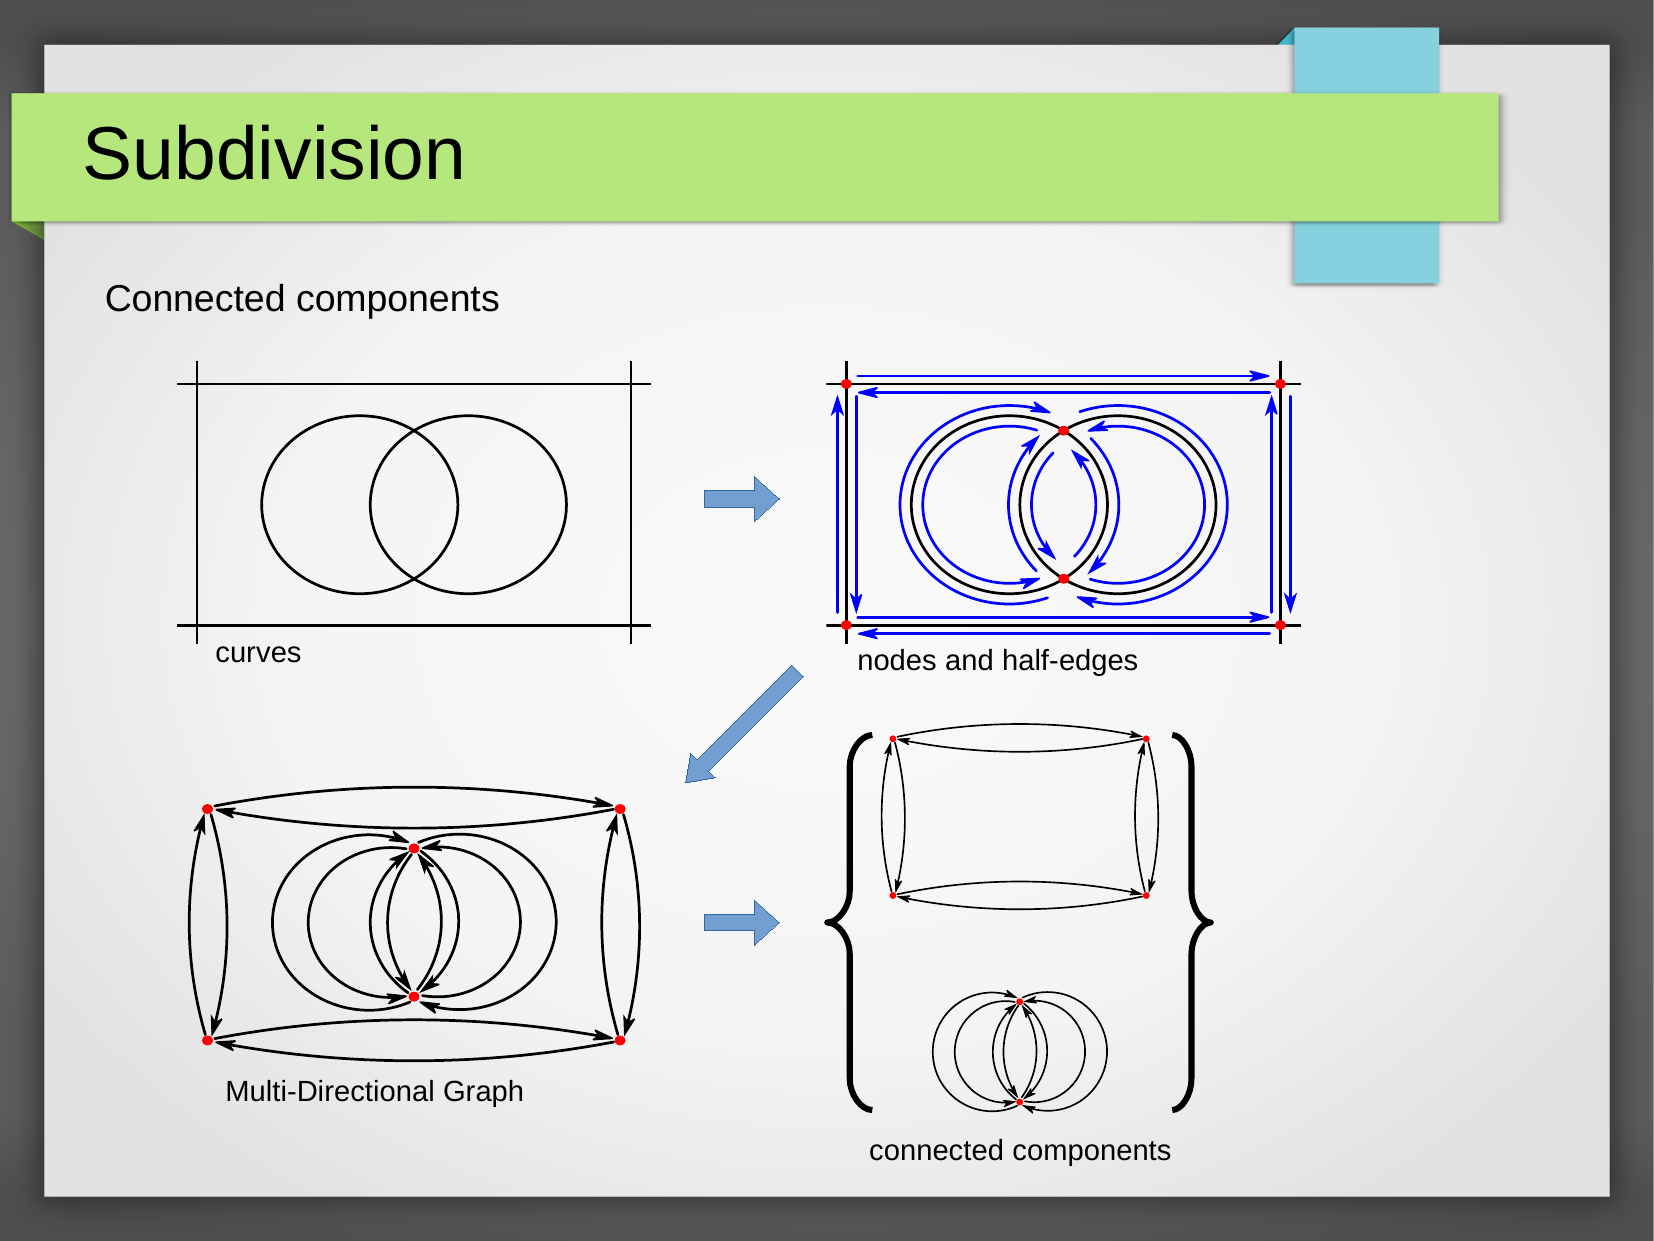

# Subdivision
Connected components
curves
nodes and half-edges
Multi-Directional Graph
connected components